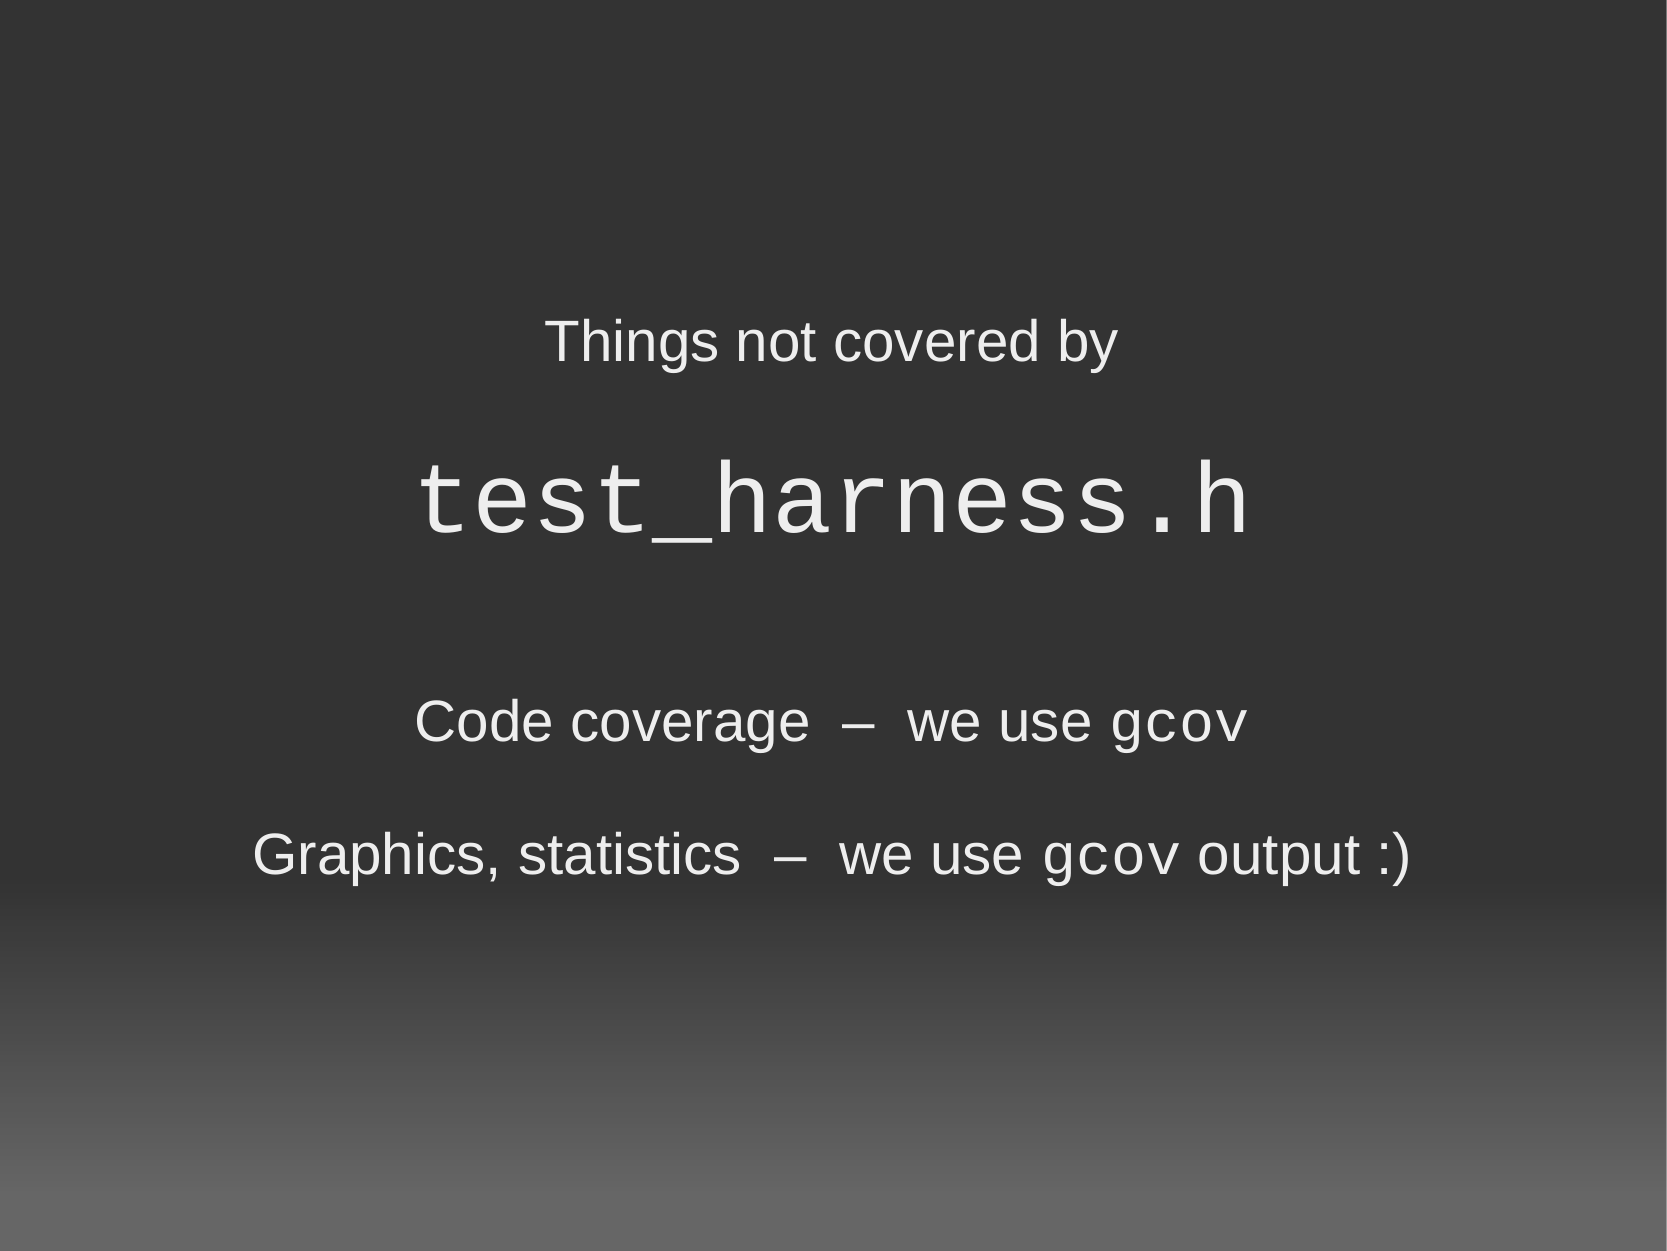

# Things not covered by test_harness.h Code coverage – we use gcov Graphics, statistics – we use gcov output :)